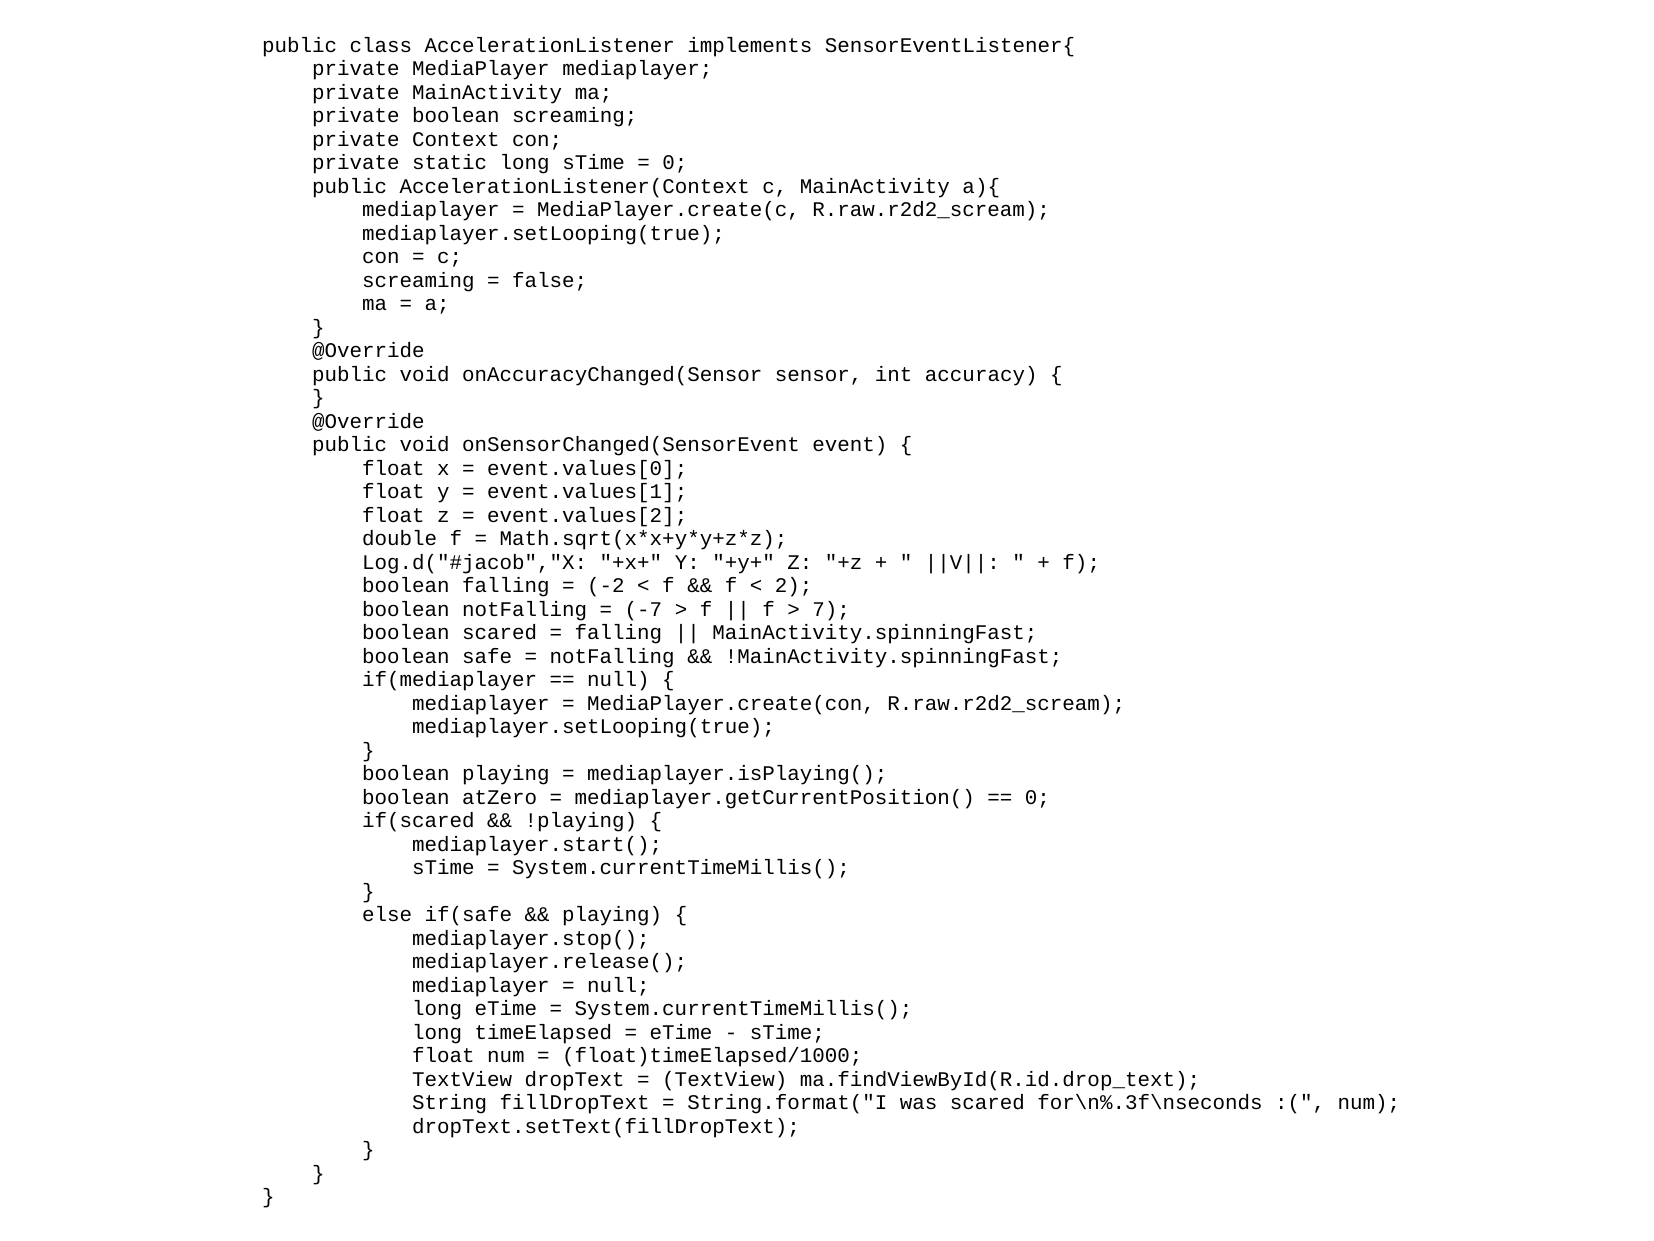

public class AccelerationListener implements SensorEventListener{
 private MediaPlayer mediaplayer;
 private MainActivity ma;
 private boolean screaming;
 private Context con;
 private static long sTime = 0;
 public AccelerationListener(Context c, MainActivity a){
 mediaplayer = MediaPlayer.create(c, R.raw.r2d2_scream);
 mediaplayer.setLooping(true);
 con = c;
 screaming = false;
 ma = a;
 }
 @Override
 public void onAccuracyChanged(Sensor sensor, int accuracy) {
 }
 @Override
 public void onSensorChanged(SensorEvent event) {
 float x = event.values[0];
 float y = event.values[1];
 float z = event.values[2];
 double f = Math.sqrt(x*x+y*y+z*z);
 Log.d("#jacob","X: "+x+" Y: "+y+" Z: "+z + " ||V||: " + f);
 boolean falling = (-2 < f && f < 2);
 boolean notFalling = (-7 > f || f > 7);
 boolean scared = falling || MainActivity.spinningFast;
 boolean safe = notFalling && !MainActivity.spinningFast;
 if(mediaplayer == null) {
 mediaplayer = MediaPlayer.create(con, R.raw.r2d2_scream);
 mediaplayer.setLooping(true);
 }
 boolean playing = mediaplayer.isPlaying();
 boolean atZero = mediaplayer.getCurrentPosition() == 0;
 if(scared && !playing) {
 mediaplayer.start();
 sTime = System.currentTimeMillis();
 }
 else if(safe && playing) {
 mediaplayer.stop();
 mediaplayer.release();
 mediaplayer = null;
 long eTime = System.currentTimeMillis();
 long timeElapsed = eTime - sTime;
 float num = (float)timeElapsed/1000;
 TextView dropText = (TextView) ma.findViewById(R.id.drop_text);
 String fillDropText = String.format("I was scared for\n%.3f\nseconds :(", num);
 dropText.setText(fillDropText);
 }
 }
}